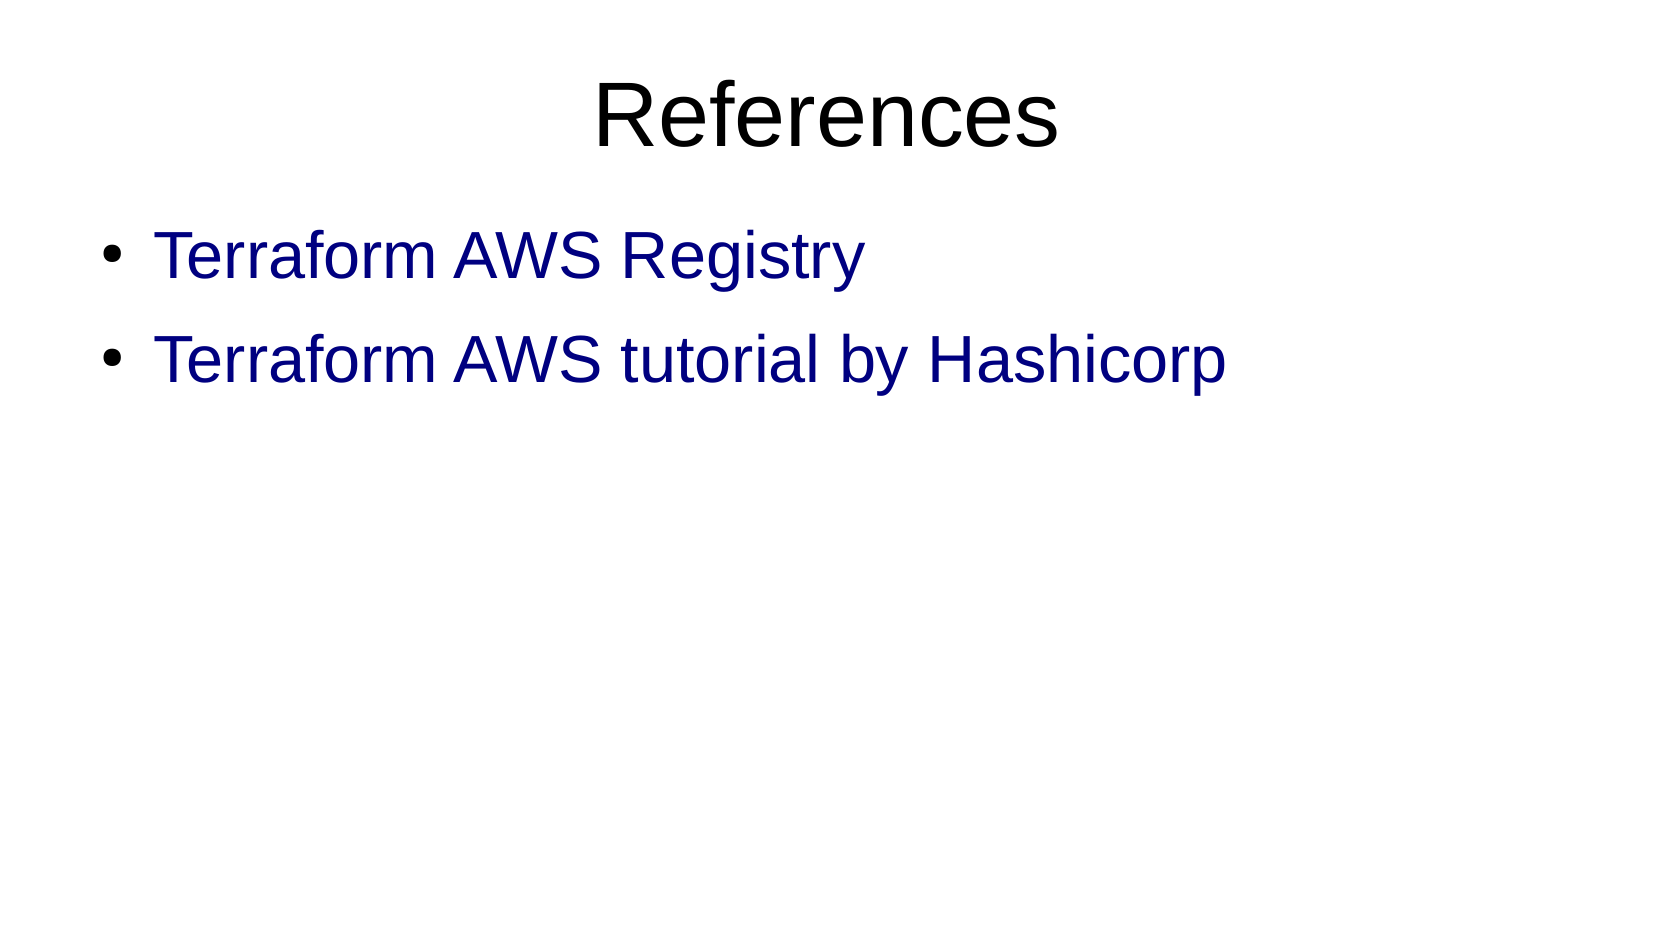

# References
Terraform AWS Registry
Terraform AWS tutorial by Hashicorp